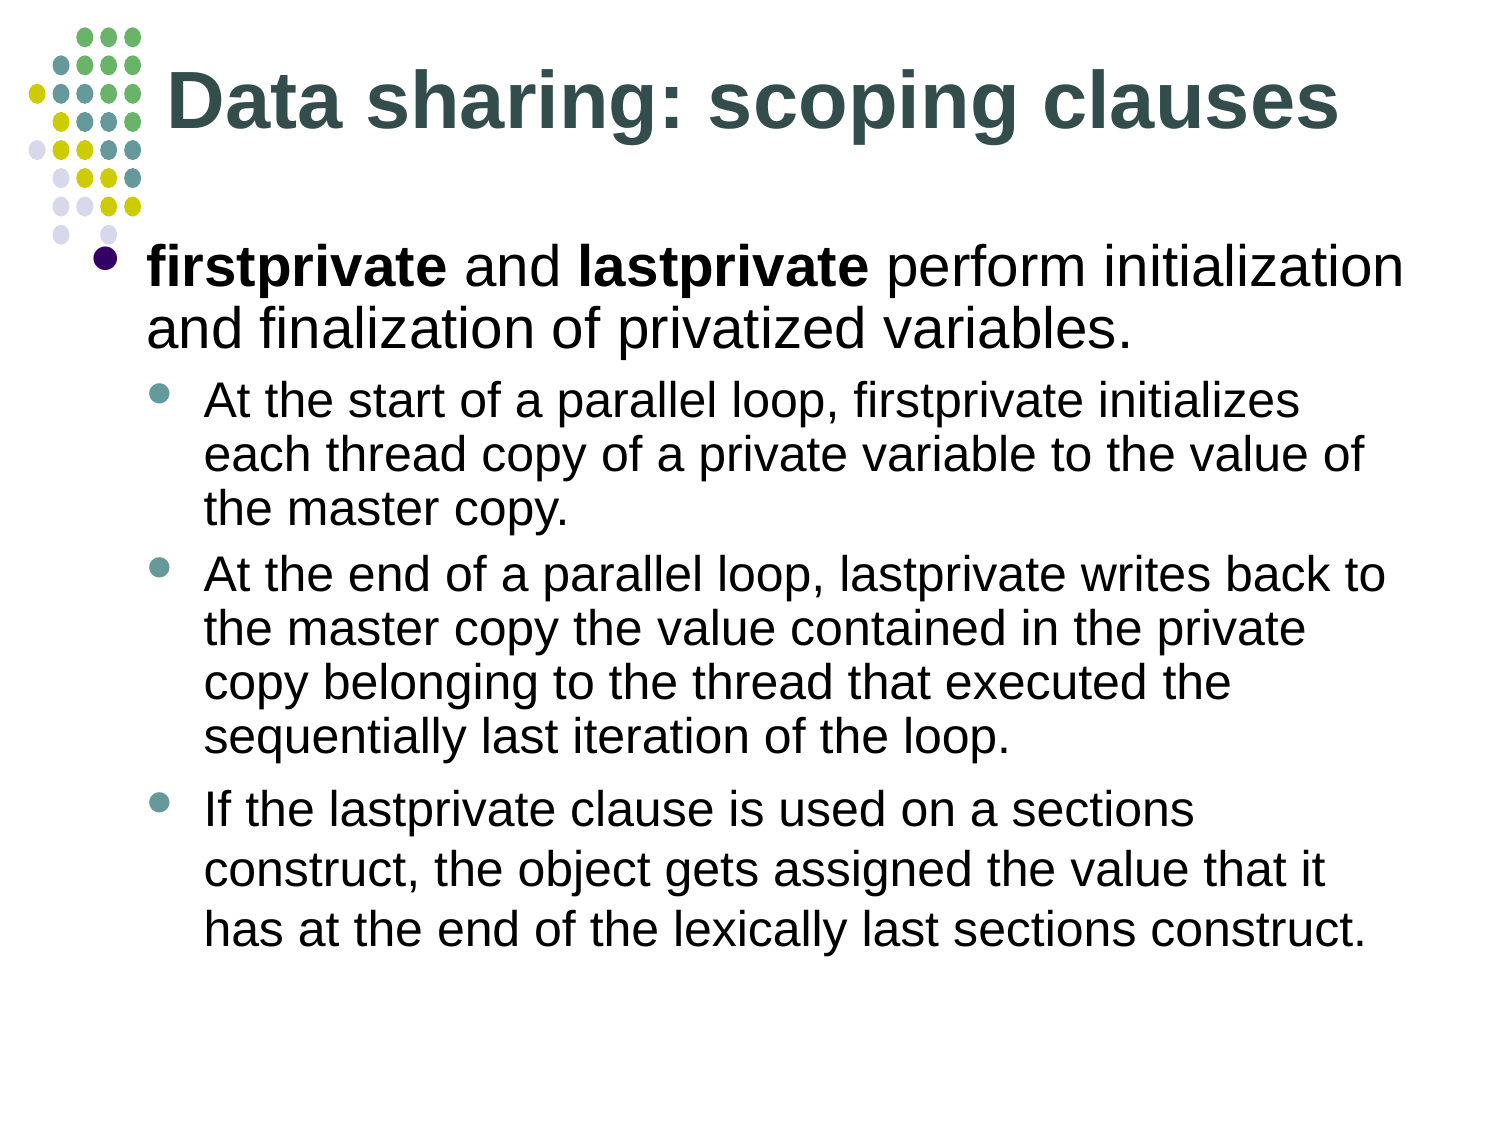

# Data sharing: scoping clauses
ﬁrstprivate and lastprivate perform initialization and ﬁnalization of privatized variables.
At the start of a parallel loop, ﬁrstprivate initializes each thread copy of a private variable to the value of the master copy.
At the end of a parallel loop, lastprivate writes back to the master copy the value contained in the private copy belonging to the thread that executed the sequentially last iteration of the loop.
If the lastprivate clause is used on a sections construct, the object gets assigned the value that it has at the end of the lexically last sections construct.